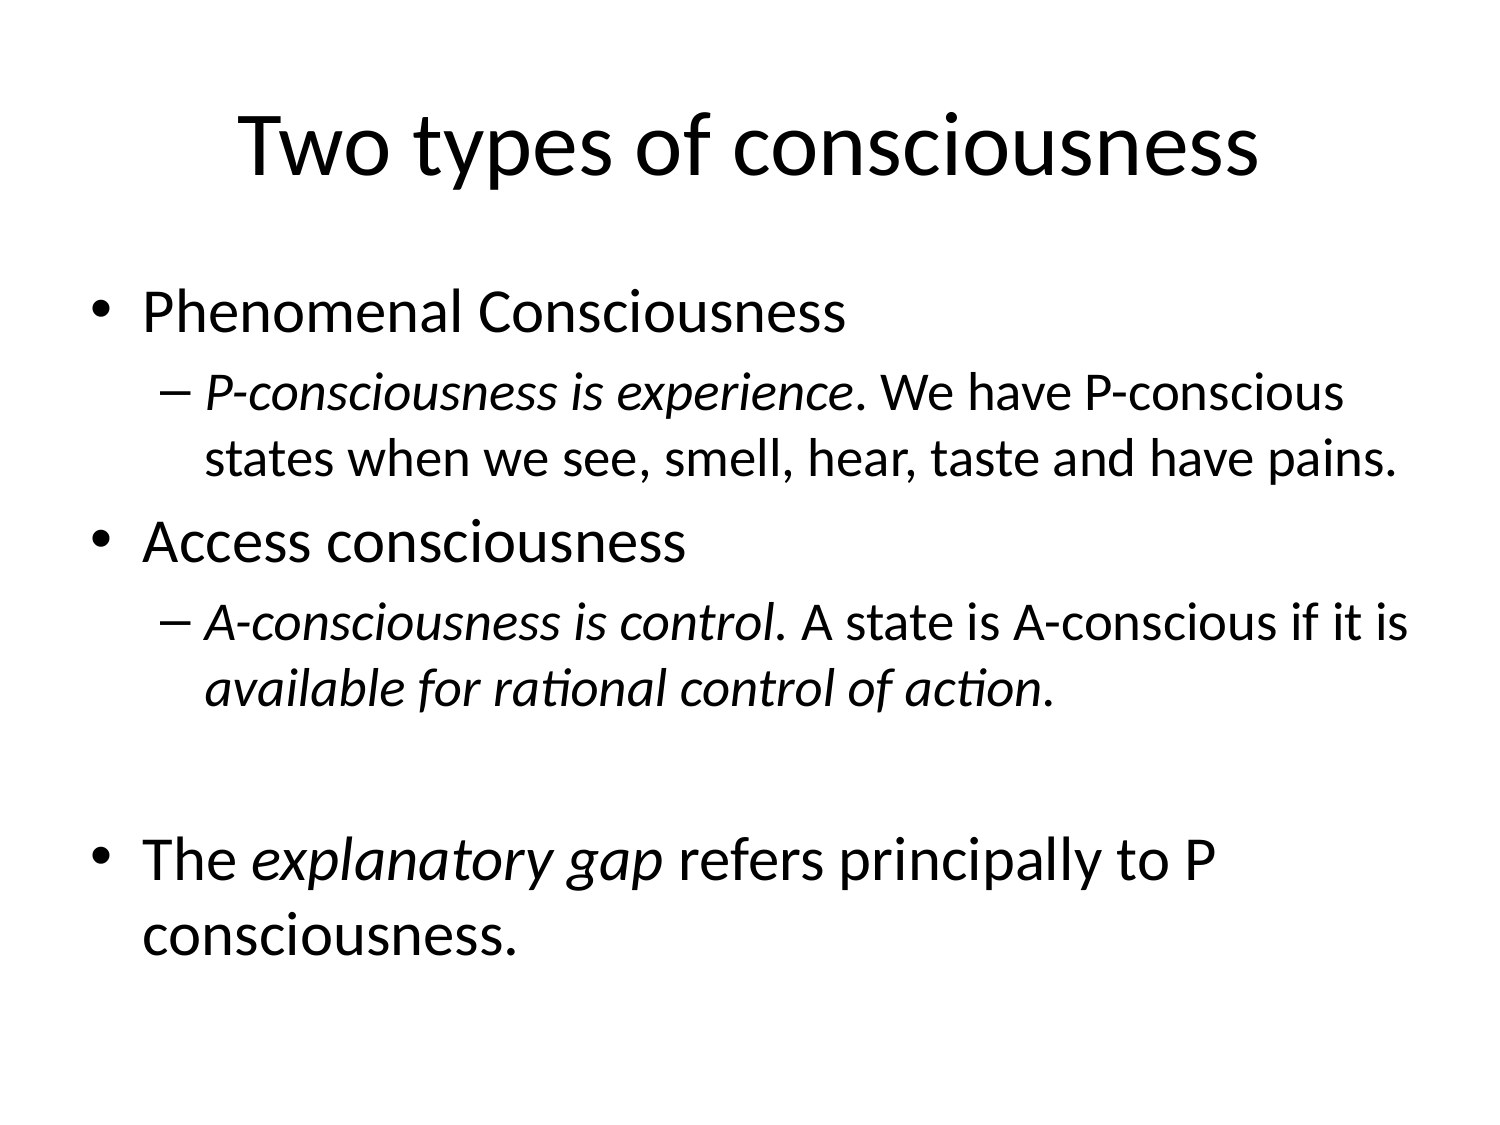

# Two types of consciousness
Phenomenal Consciousness
P-consciousness is experience. We have P-conscious states when we see, smell, hear, taste and have pains.
Access consciousness
A-consciousness is control. A state is A-conscious if it is available for rational control of action.
The explanatory gap refers principally to P consciousness.